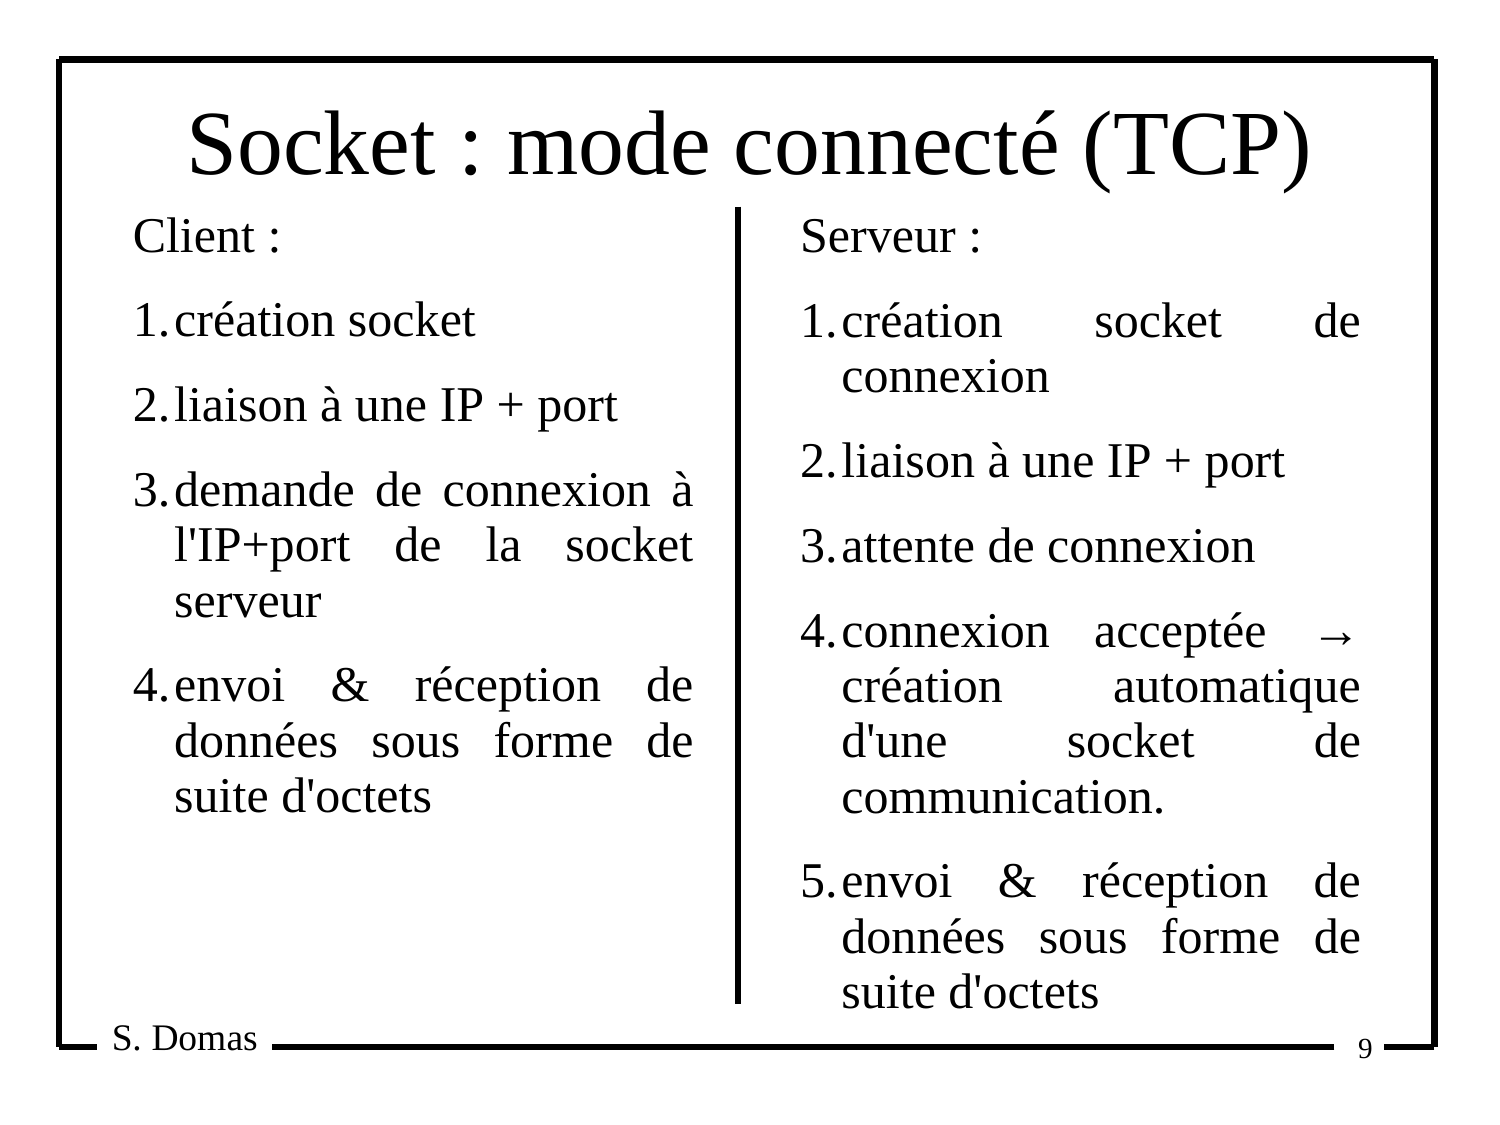

# Socket : mode connecté (TCP)
S. Domas
Client :
création socket
liaison à une IP + port
demande de connexion à l'IP+port de la socket serveur
envoi & réception de données sous forme de suite d'octets
Serveur :
création socket de connexion
liaison à une IP + port
attente de connexion
connexion acceptée → création automatique d'une socket de communication.
envoi & réception de données sous forme de suite d'octets
9